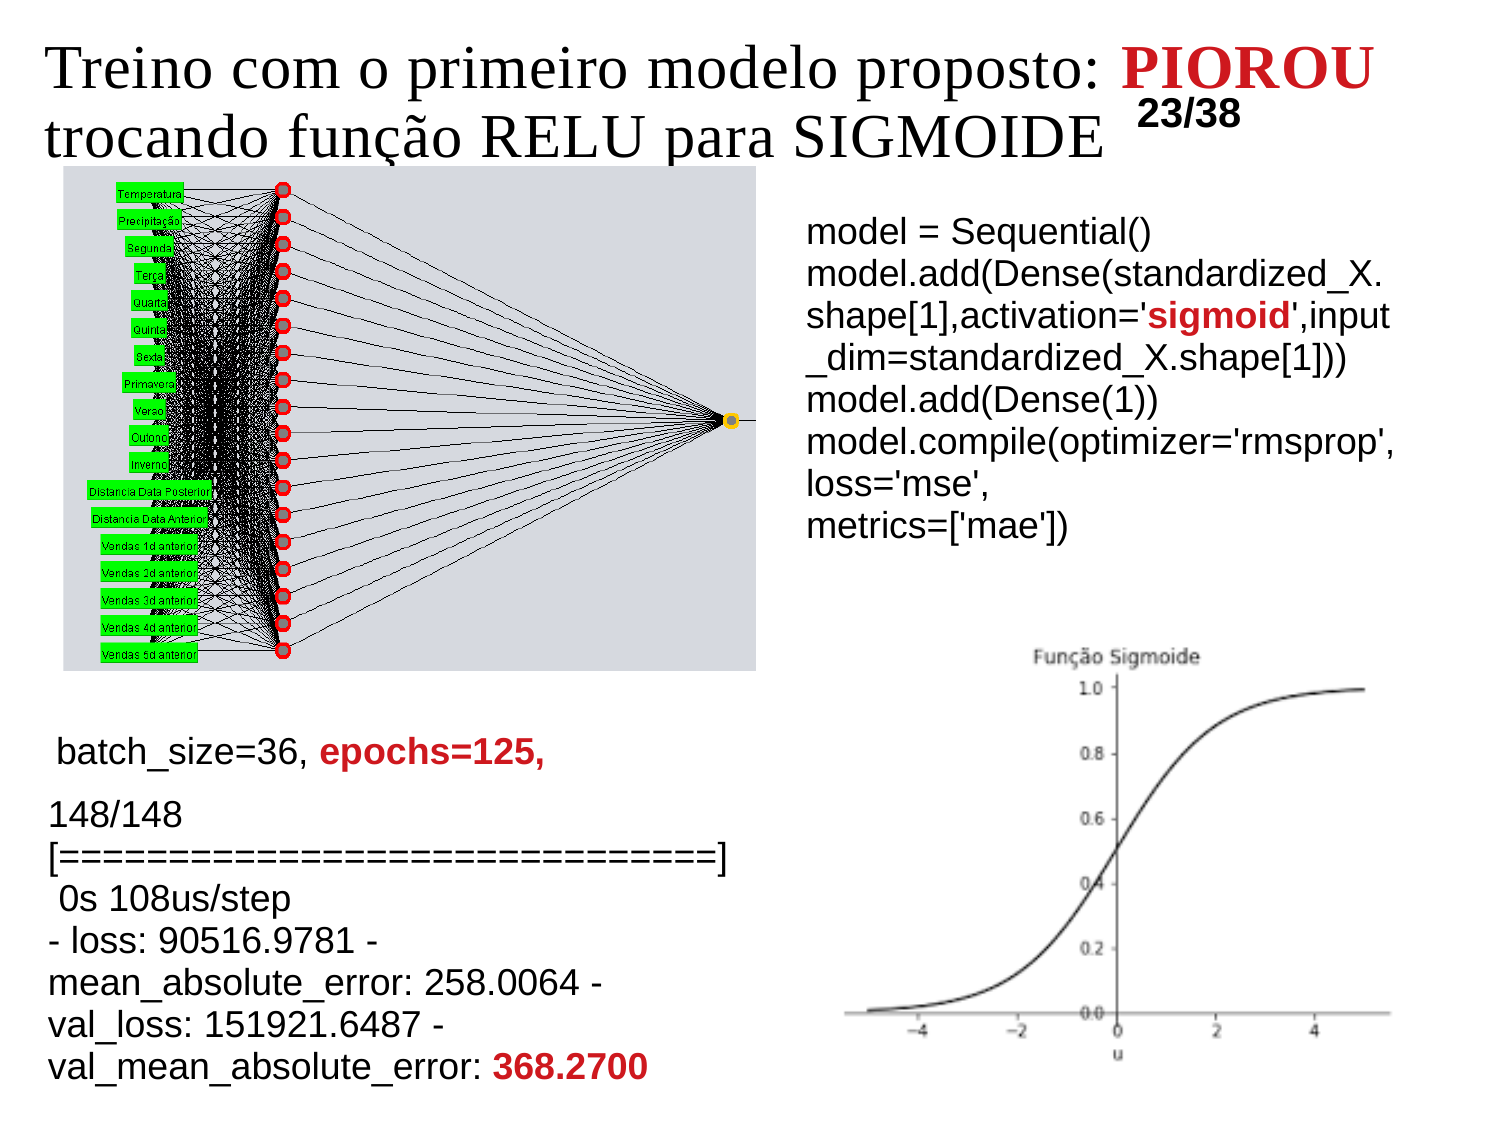

Treino com o primeiro modelo proposto: PIOROU trocando função RELU para SIGMOIDE
23/38
model = Sequential()
model.add(Dense(standardized_X.shape[1],activation='sigmoid',input_dim=standardized_X.shape[1]))
model.add(Dense(1))
model.compile(optimizer='rmsprop',
loss='mse',
metrics=['mae'])
batch_size=36, epochs=125,
148/148 [==============================]
 0s 108us/step
- loss: 90516.9781 - mean_absolute_error: 258.0064 - val_loss: 151921.6487 - val_mean_absolute_error: 368.2700